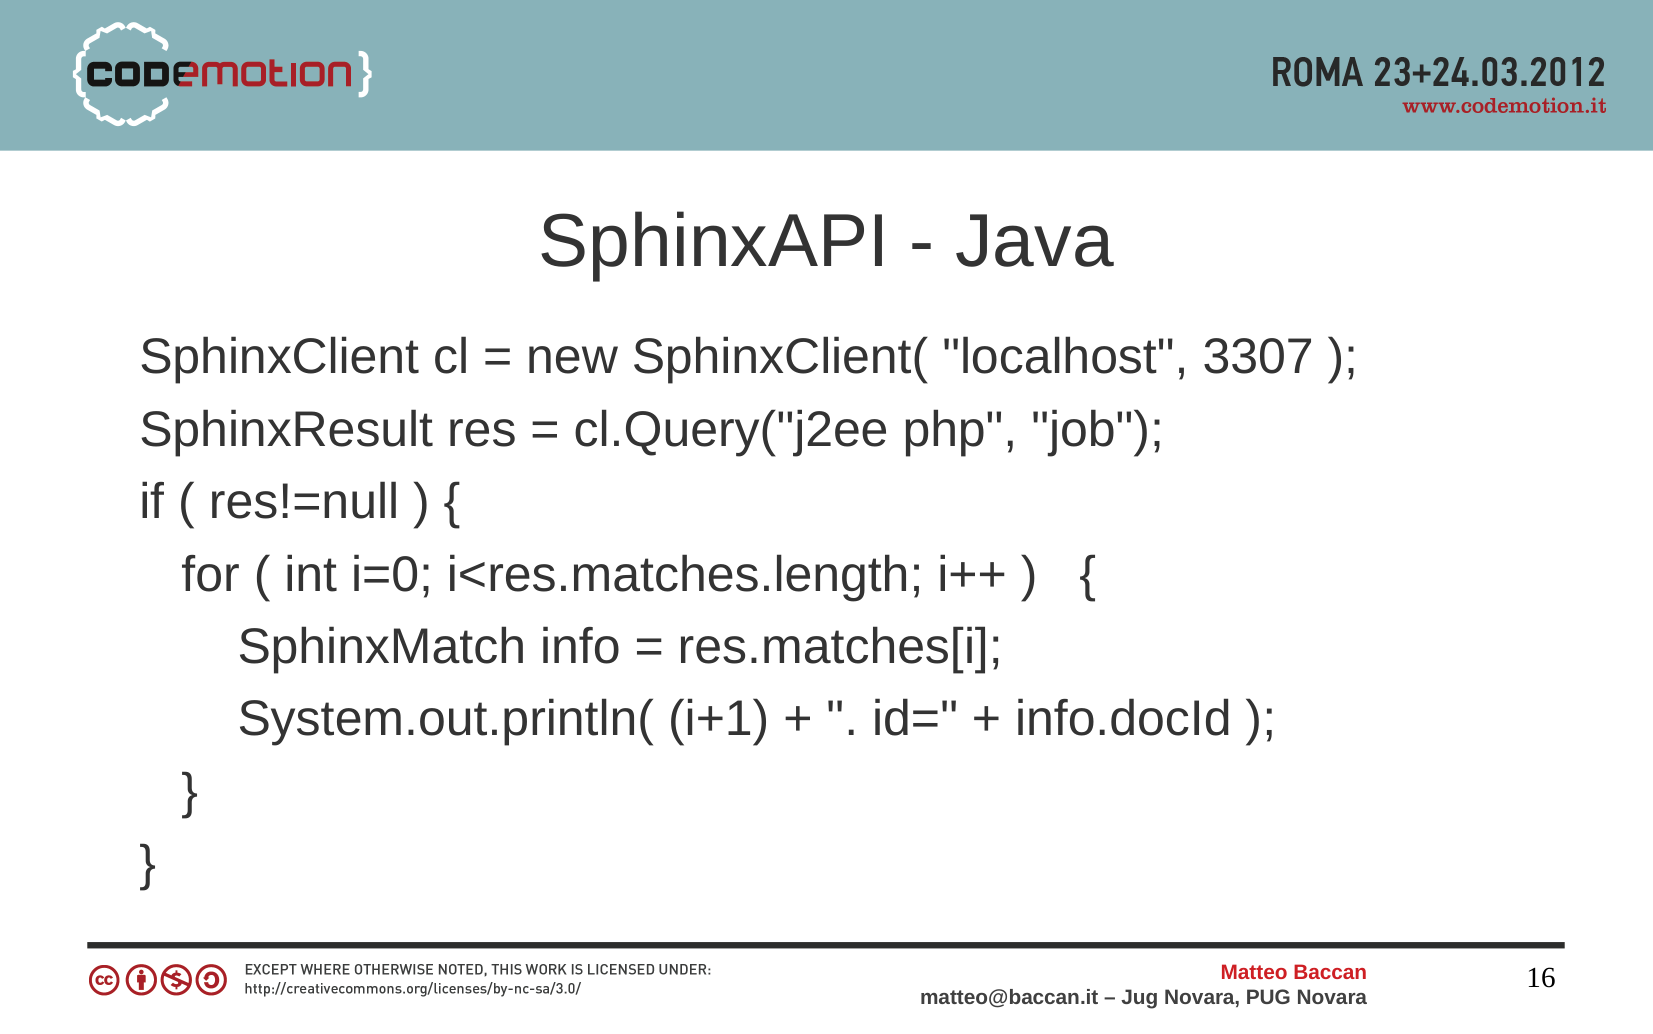

# SphinxAPI - Java
SphinxClient cl = new SphinxClient( "localhost", 3307 );
SphinxResult res = cl.Query("j2ee php", "job");
if ( res!=null ) {
 for ( int i=0; i<res.matches.length; i++ ) {
 SphinxMatch info = res.matches[i];
 System.out.println( (i+1) + ". id=" + info.docId );
 }
}
16